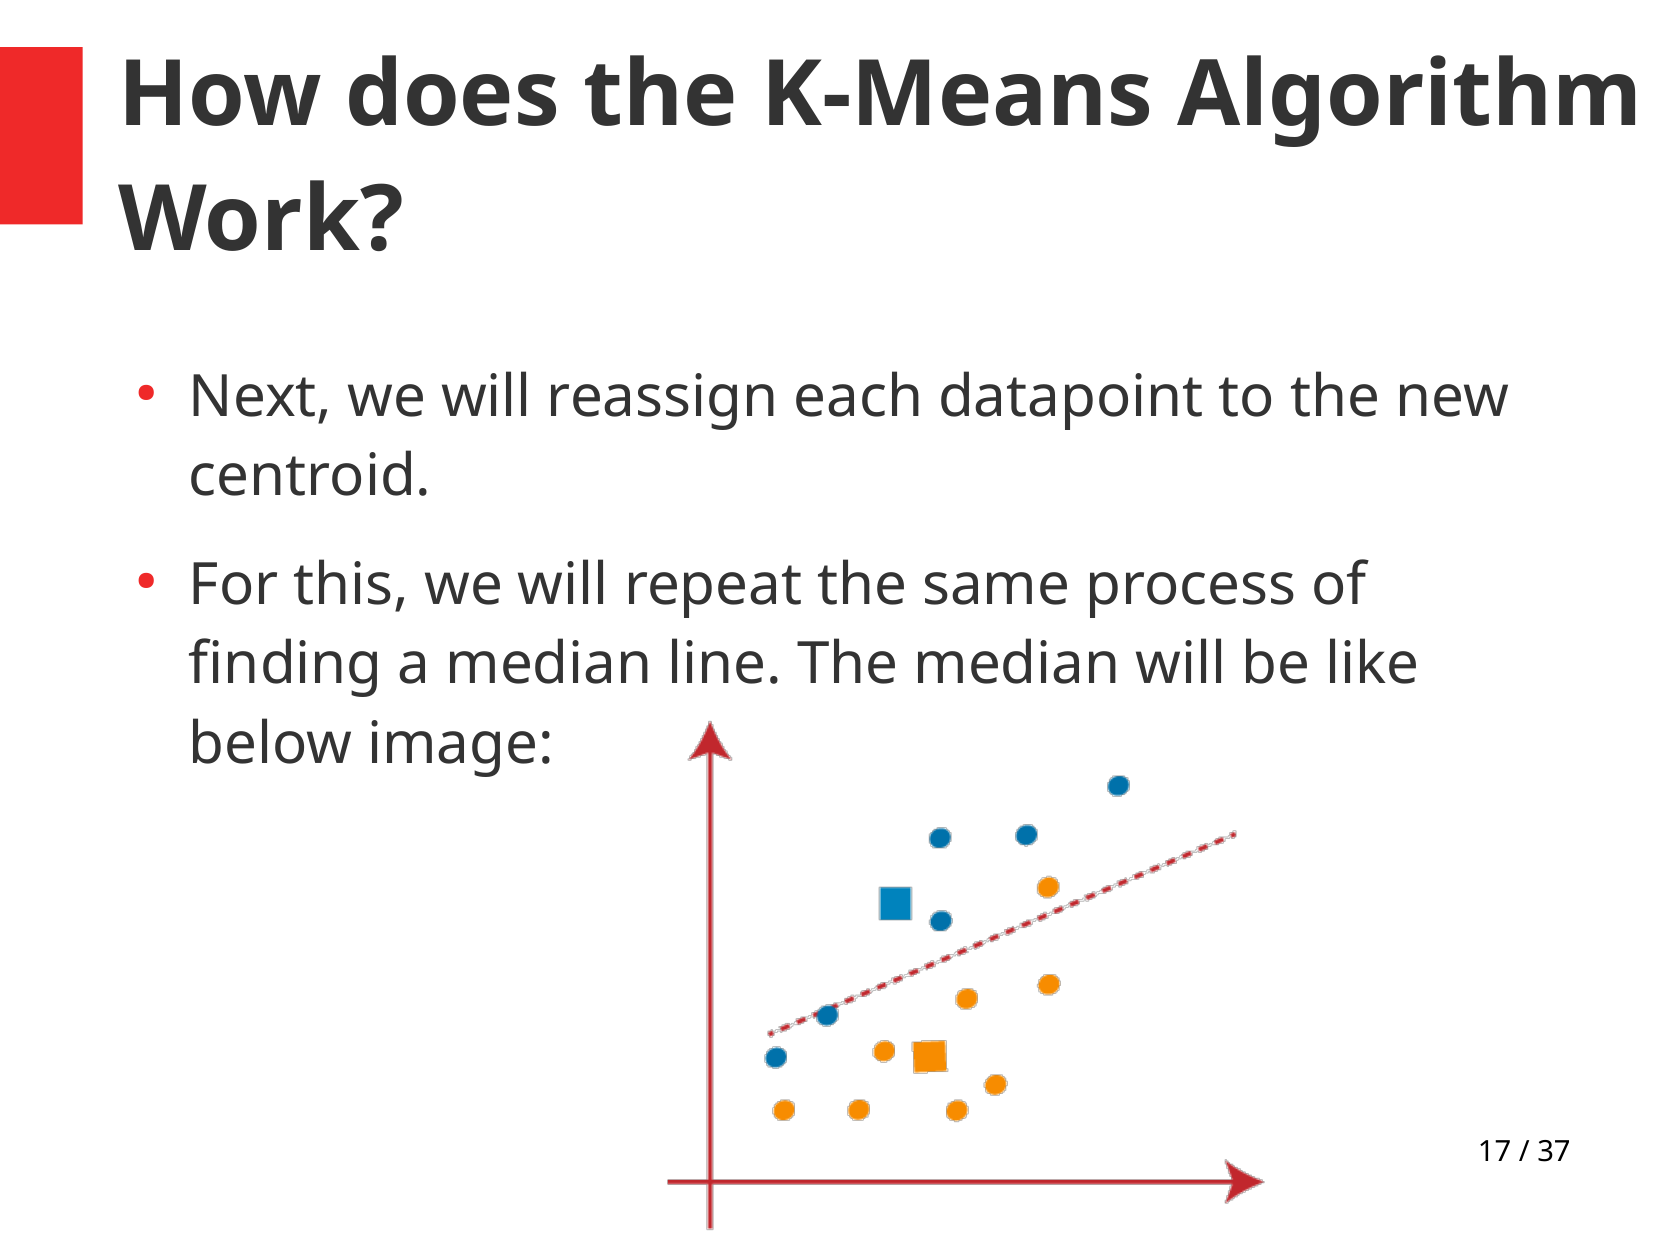

# How does the K-Means Algorithm Work?
Next, we will reassign each datapoint to the new centroid.
For this, we will repeat the same process of finding a median line. The median will be like below image:
17